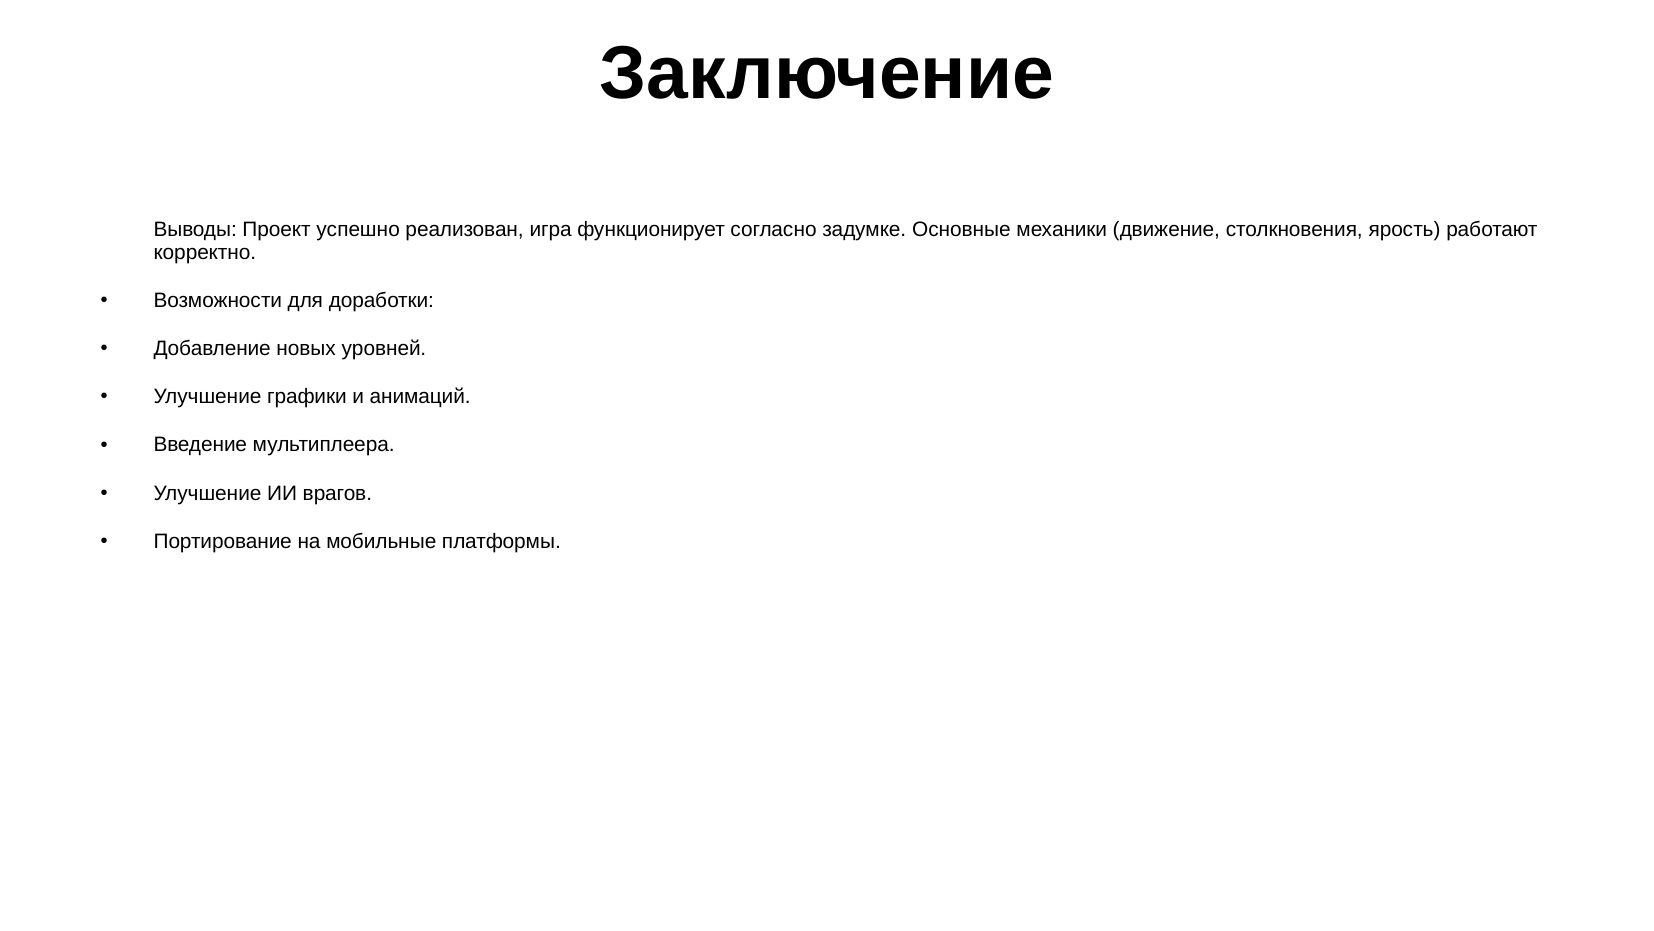

# Заключение
Выводы: Проект успешно реализован, игра функционирует согласно задумке. Основные механики (движение, столкновения, ярость) работают корректно.
Возможности для доработки:
Добавление новых уровней.
Улучшение графики и анимаций.
Введение мультиплеера.
Улучшение ИИ врагов.
Портирование на мобильные платформы.